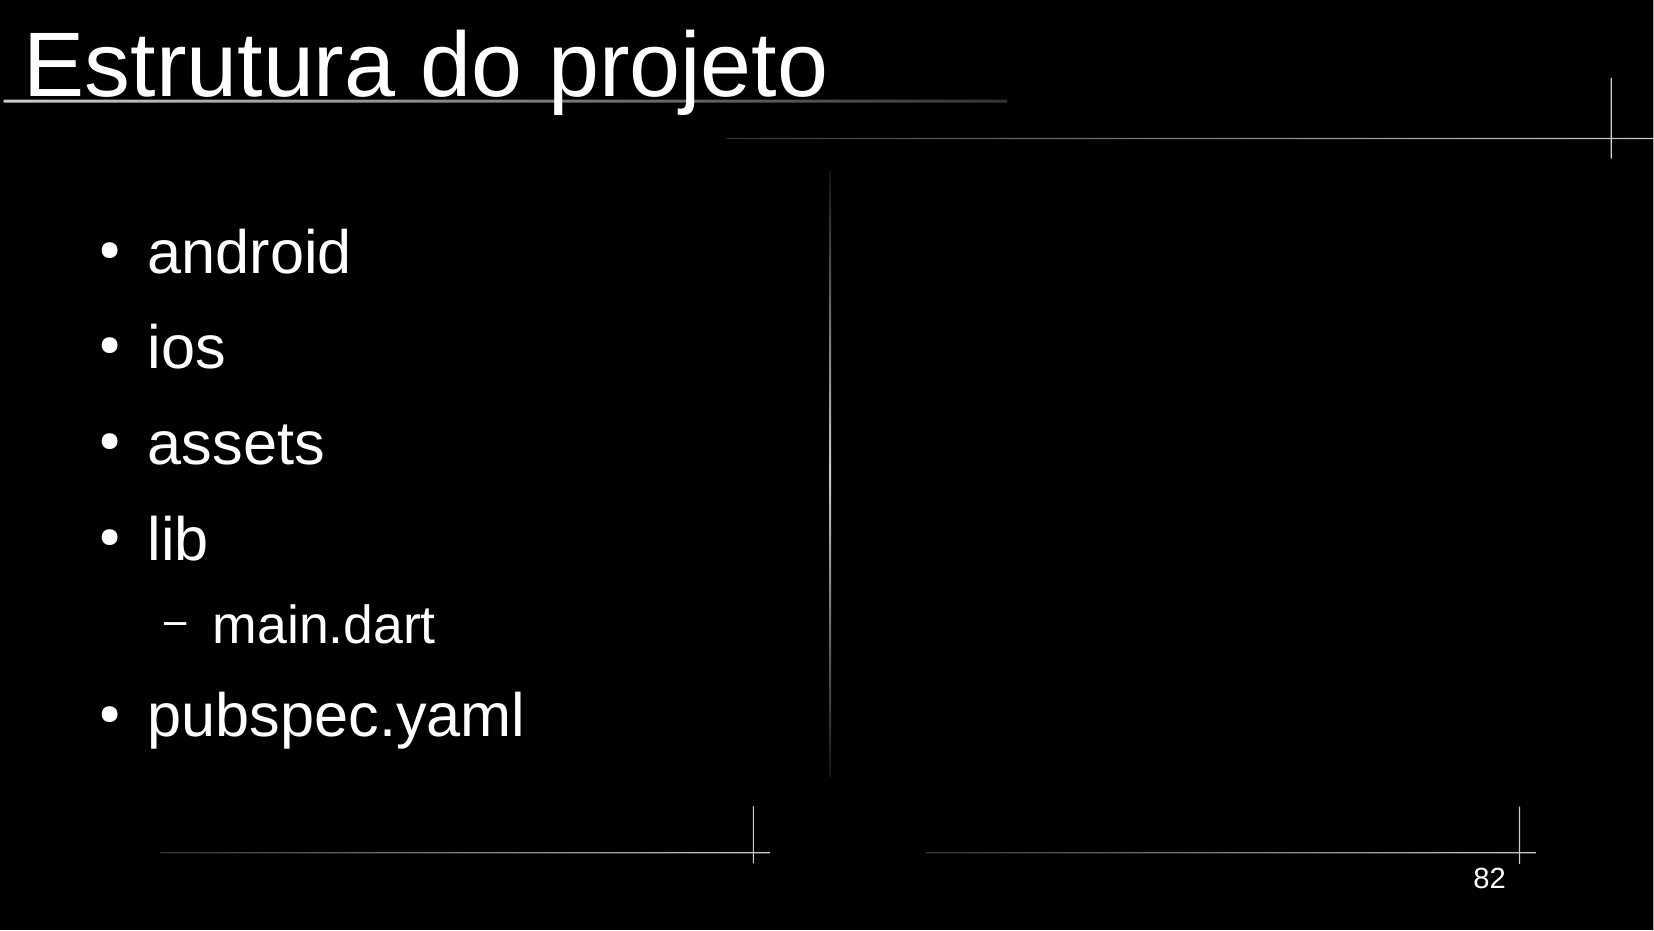

# Estrutura do projeto
android
ios
assets
lib
main.dart
pubspec.yaml
82